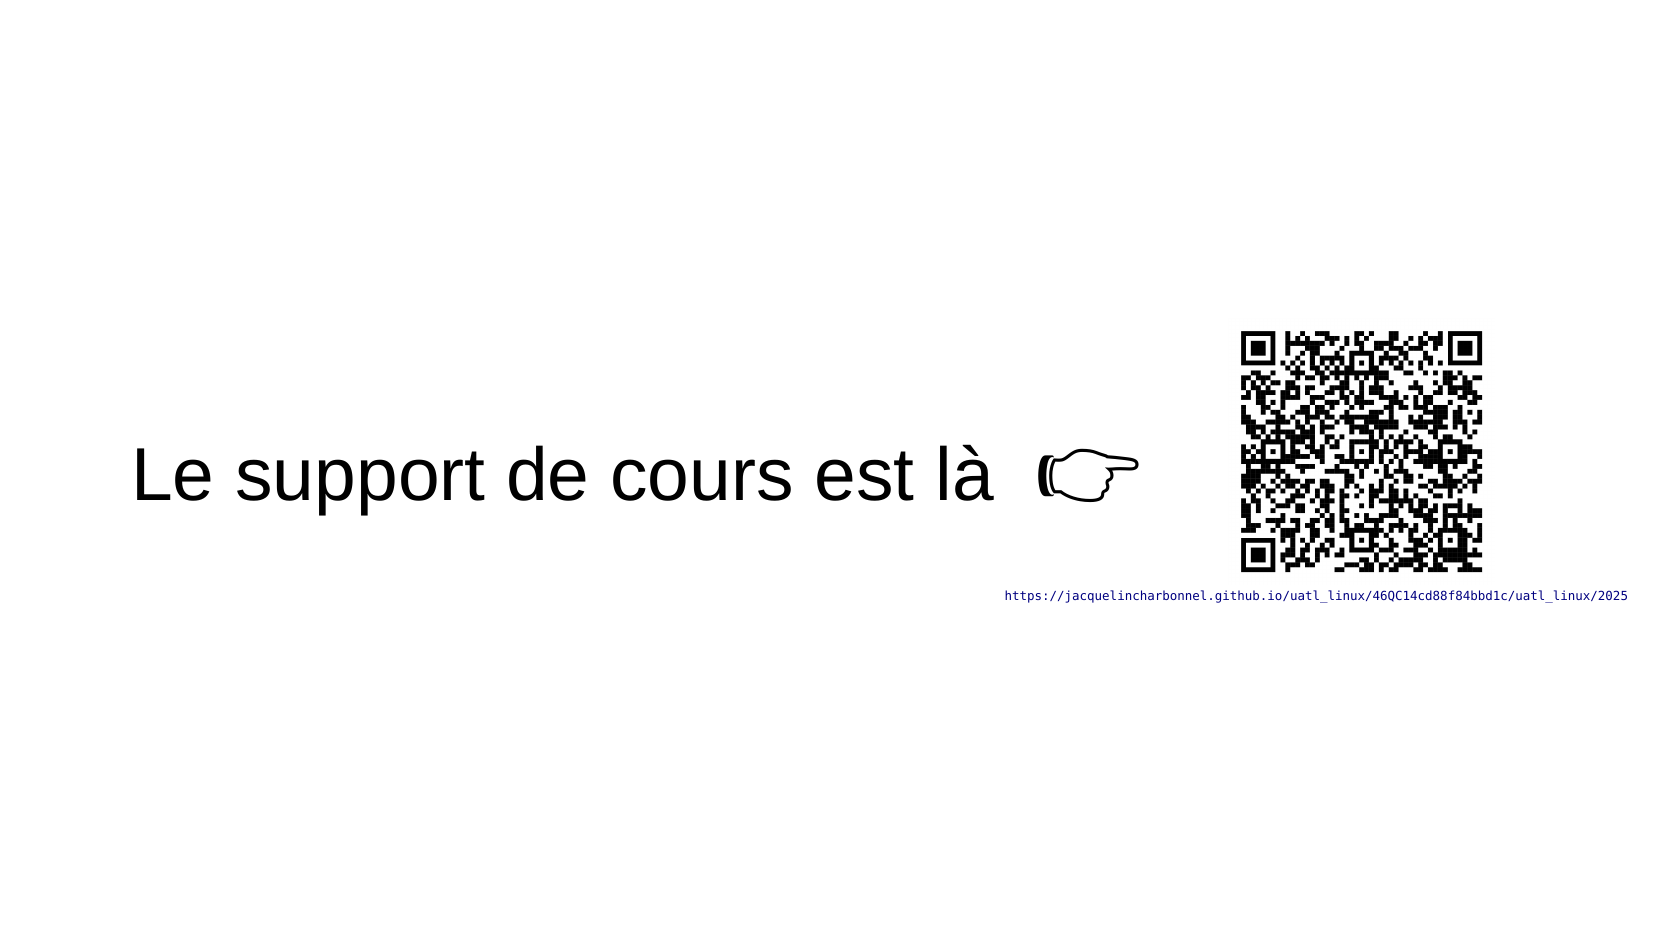

# Le support de cours est là 👉
https://jacquelincharbonnel.github.io/uatl_linux/46QC14cd88f84bbd1c/uatl_linux/2025